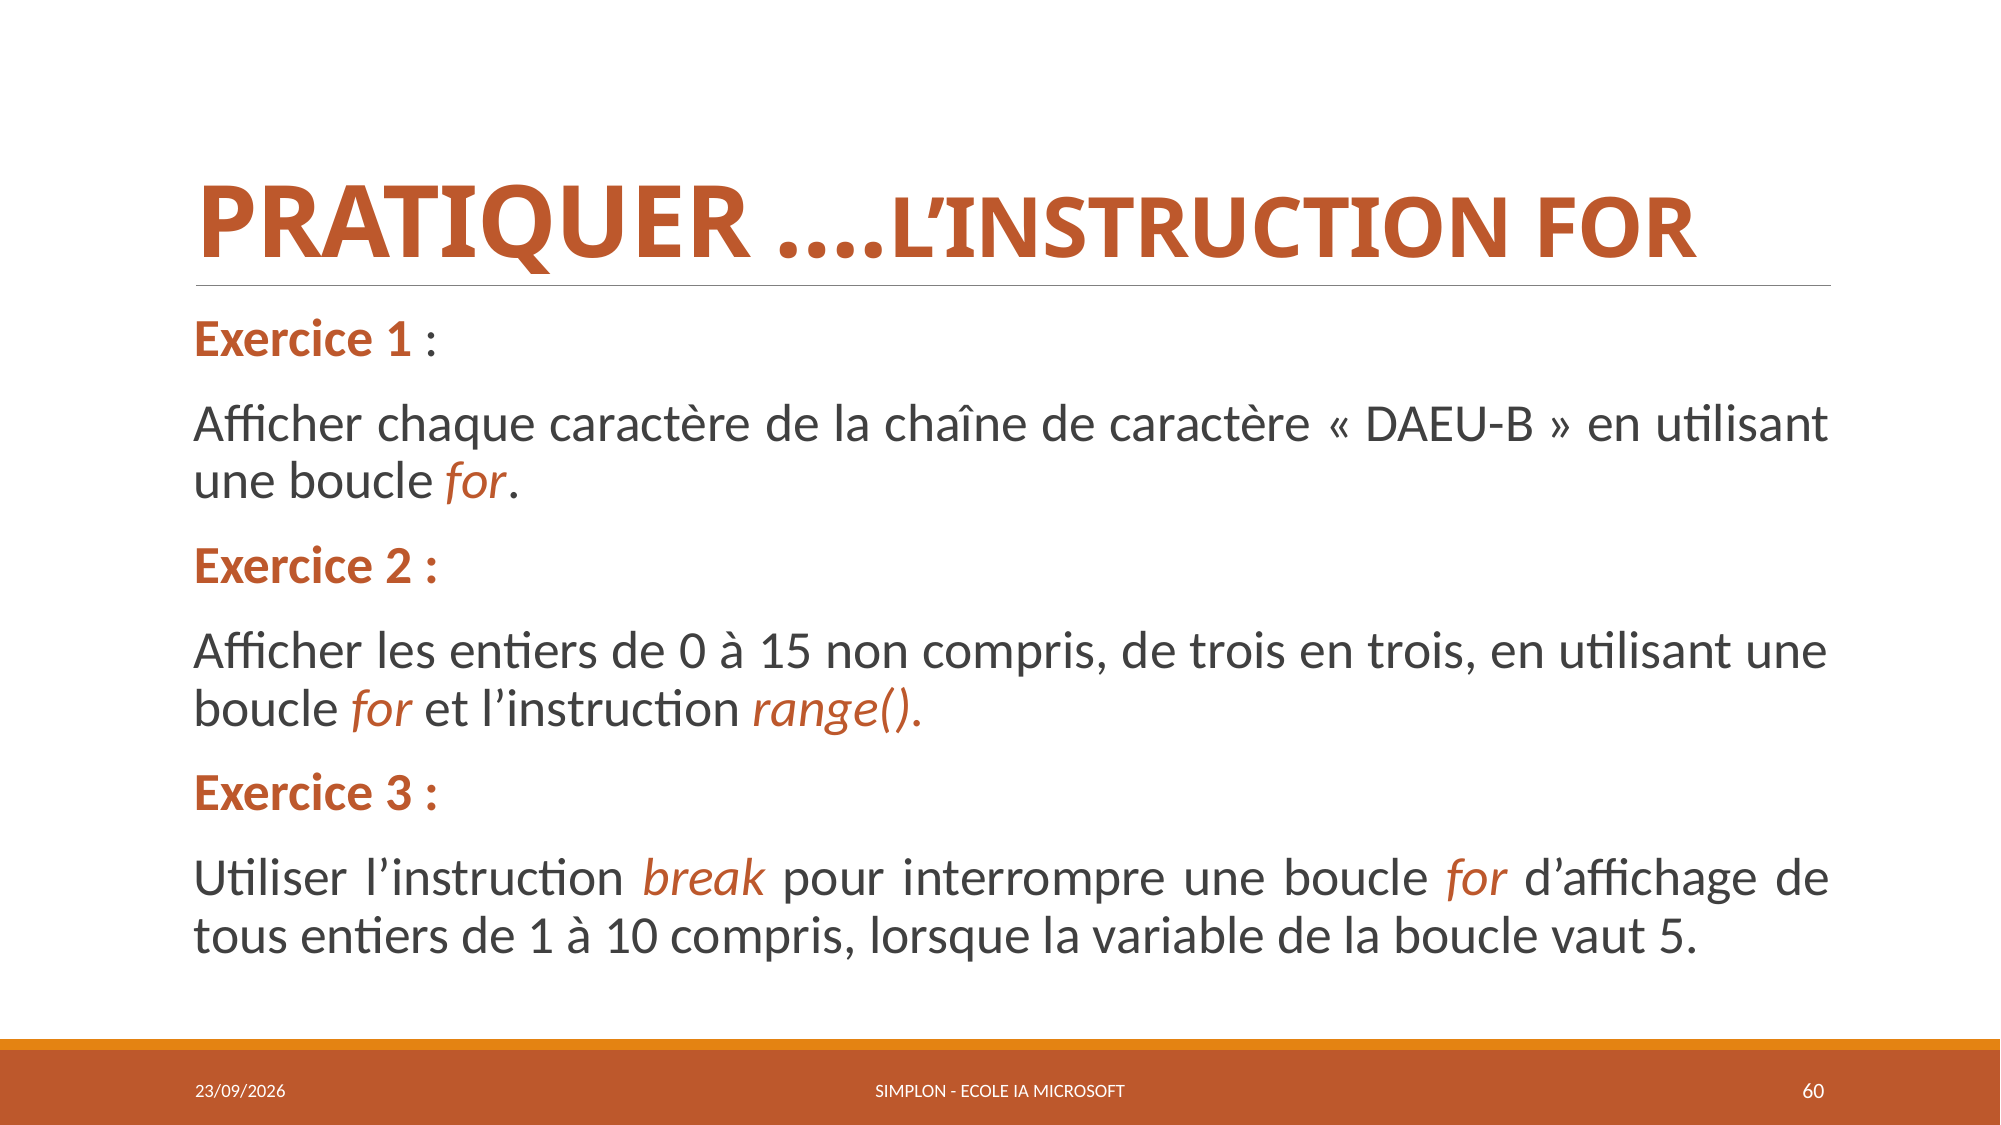

# PRATIQUER ….L’INSTRUCTION FOR
Exercice 1 :
Afficher chaque caractère de la chaîne de caractère « DAEU-B » en utilisant une boucle for.
Exercice 2 :
Afficher les entiers de 0 à 15 non compris, de trois en trois, en utilisant une boucle for et l’instruction range().
Exercice 3 :
Utiliser l’instruction break pour interrompre une boucle for d’affichage de tous entiers de 1 à 10 compris, lorsque la variable de la boucle vaut 5.
Simplon - Ecole IA Microsoft